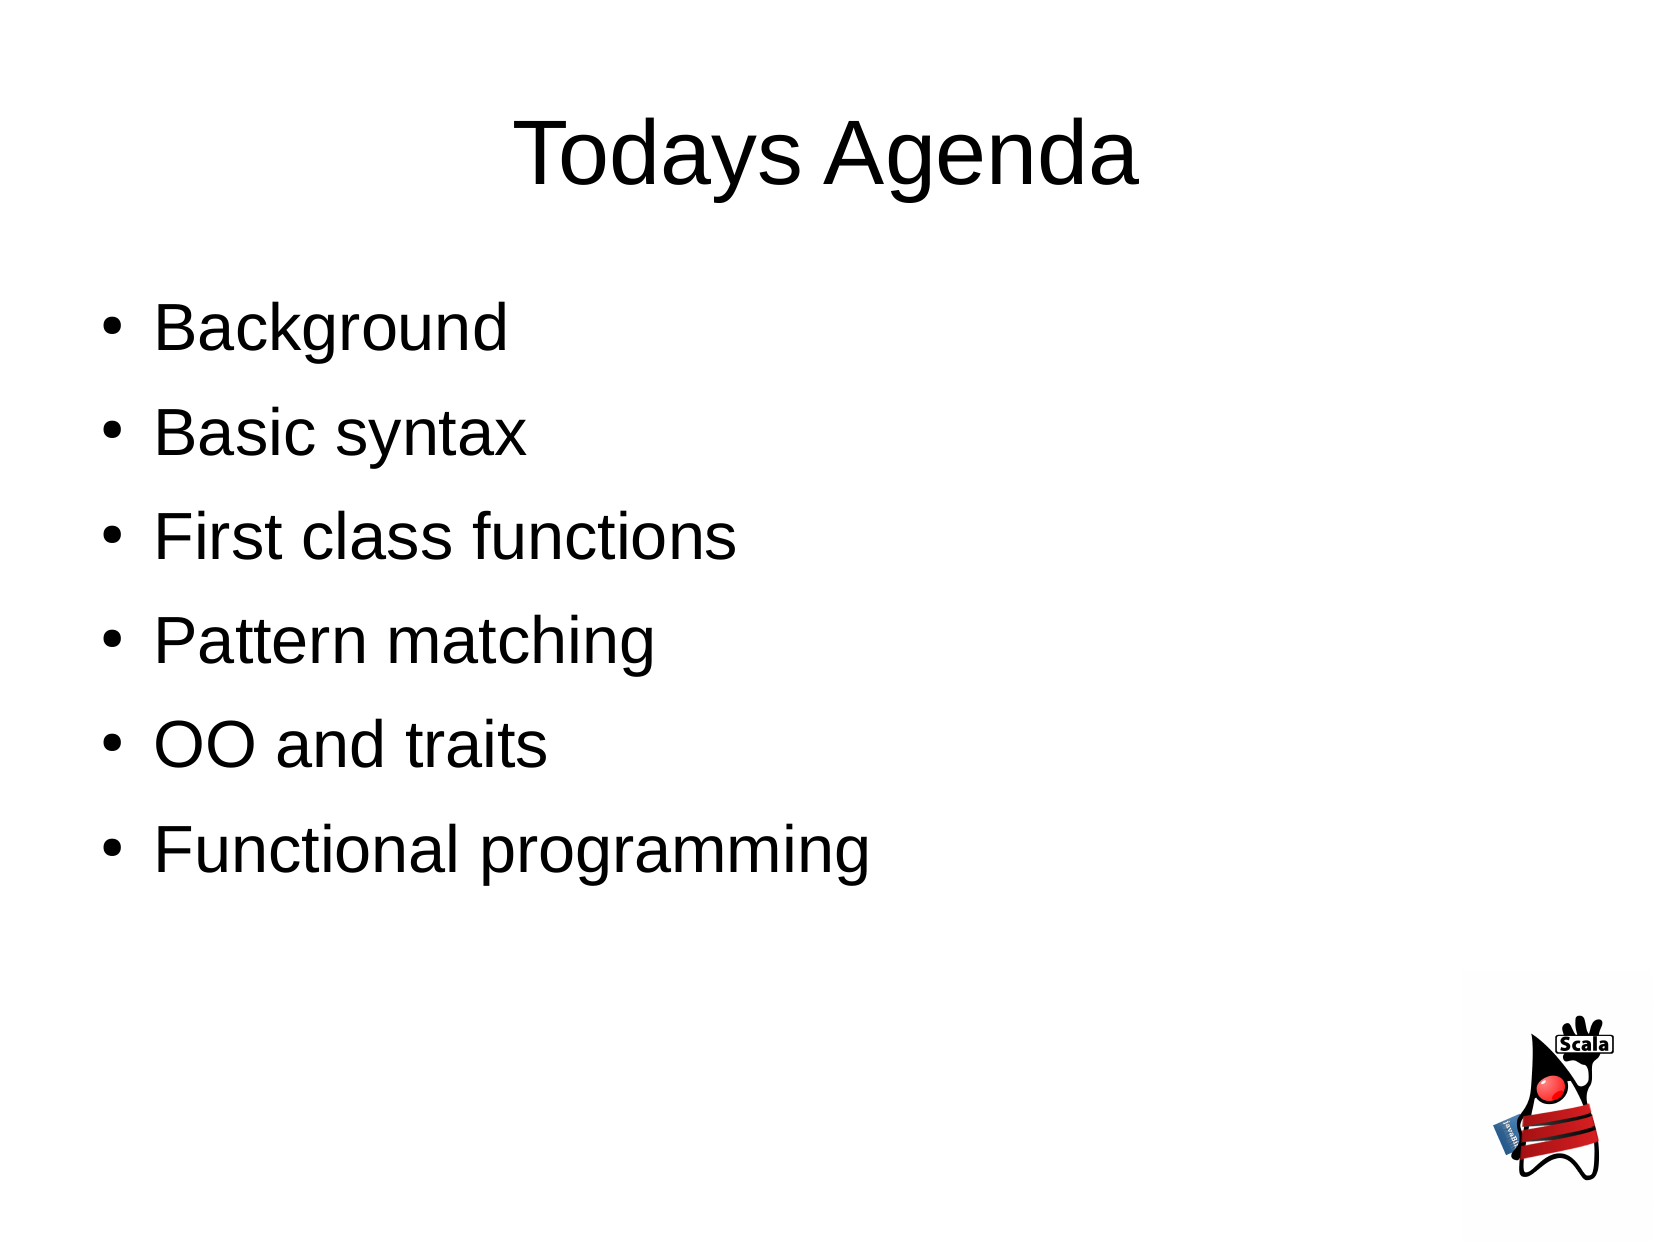

# Todays Agenda
Background
Basic syntax
First class functions
Pattern matching
OO and traits
Functional programming